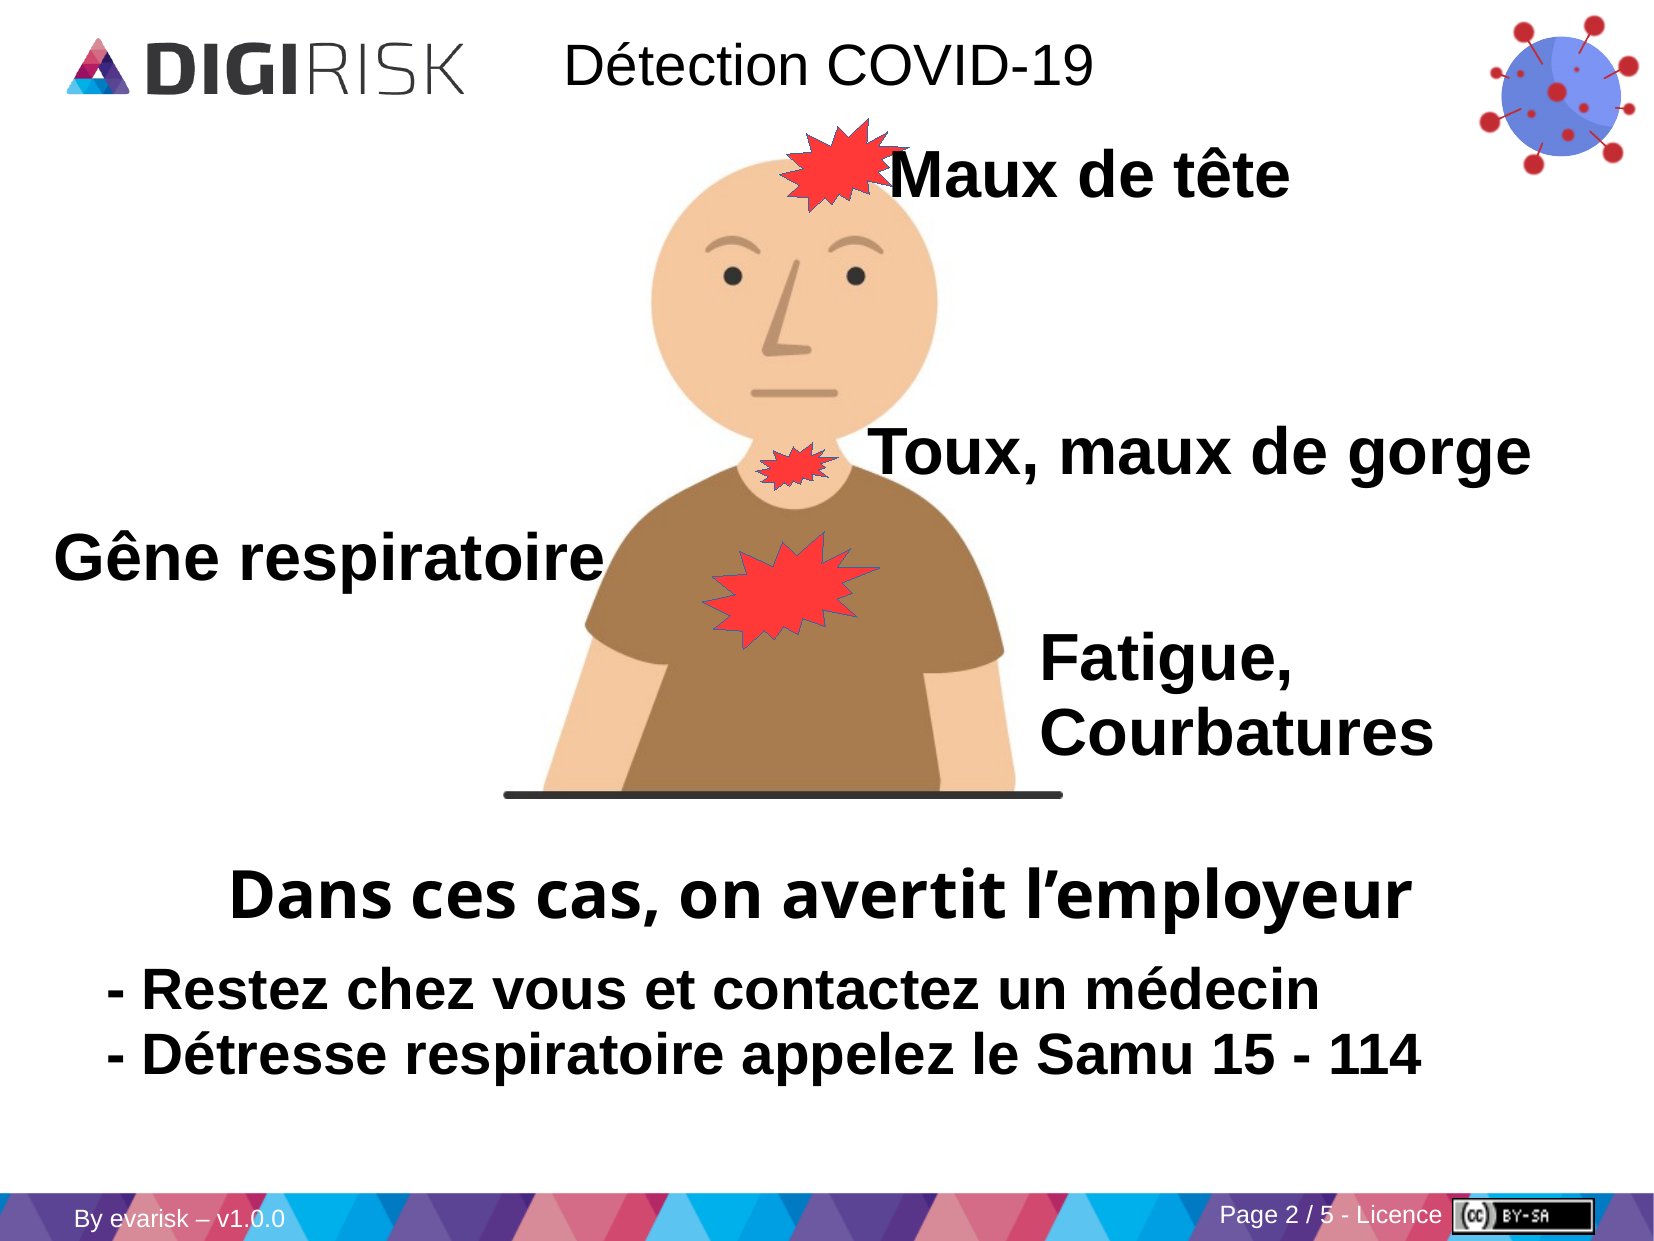

# Détection COVID-19
Maux de tête
Toux, maux de gorge
Gêne respiratoire
Fatigue,
Courbatures
Dans ces cas, on avertit l’employeur
- Restez chez vous et contactez un médecin
- Détresse respiratoire appelez le Samu 15 - 114